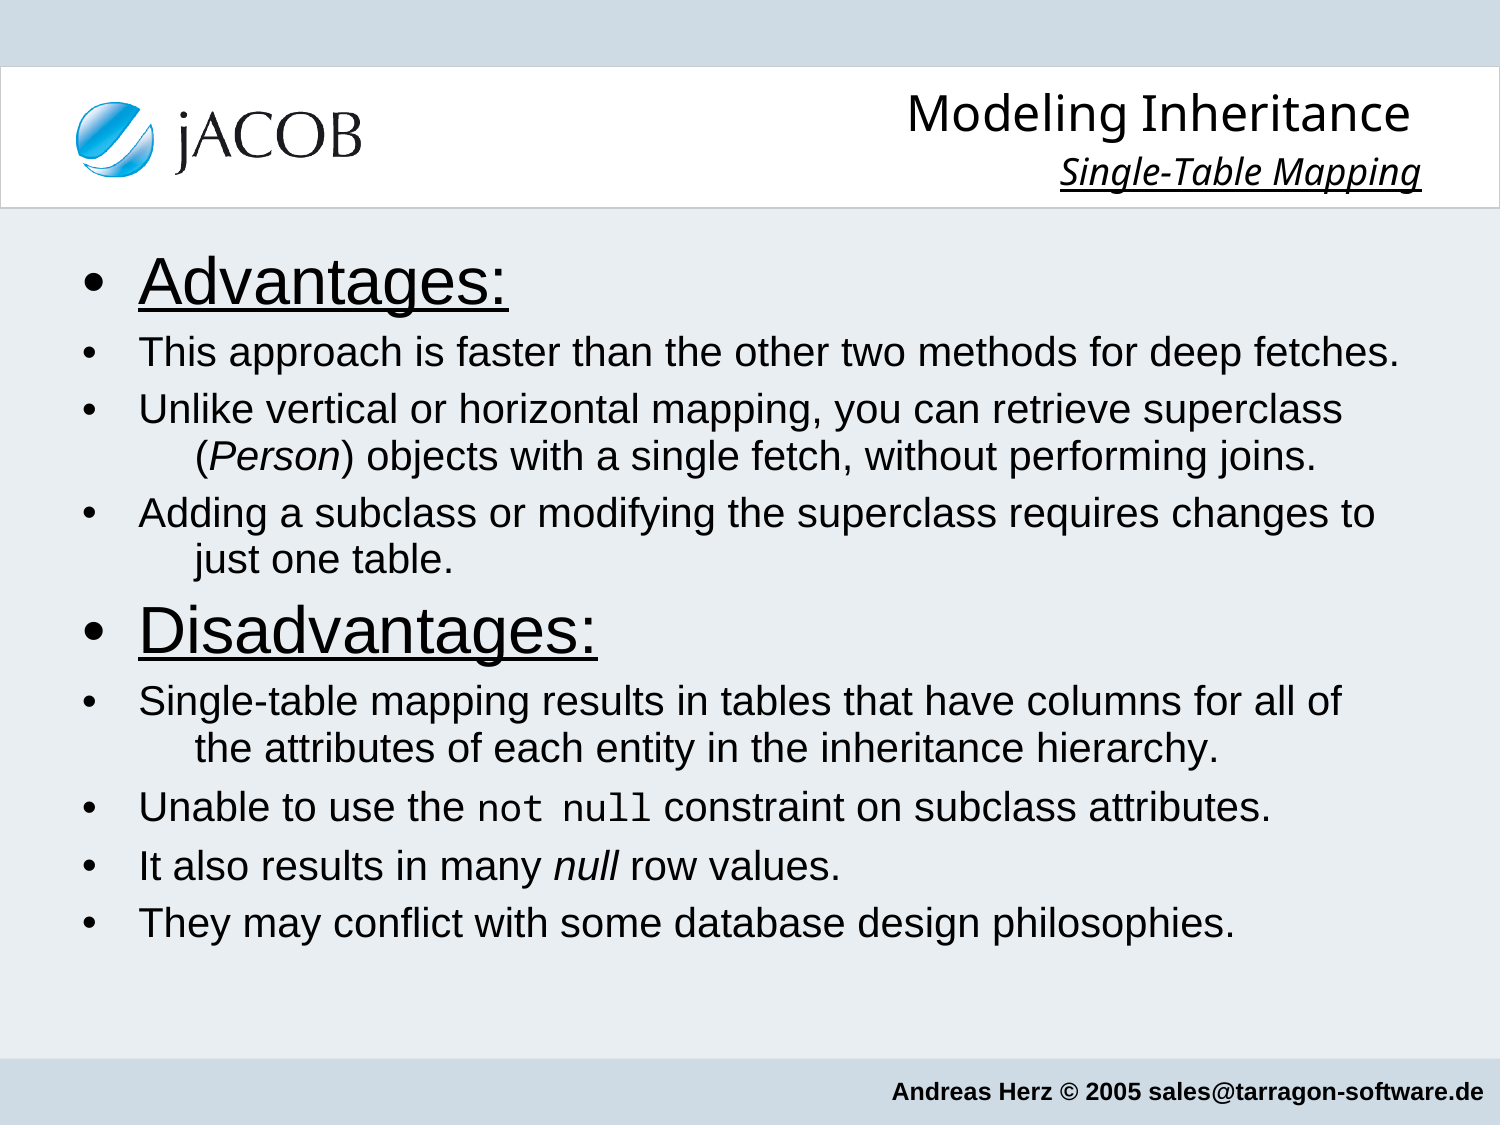

# Modeling Inheritance Single-Table Mapping
Advantages:
This approach is faster than the other two methods for deep fetches.
Unlike vertical or horizontal mapping, you can retrieve superclass (Person) objects with a single fetch, without performing joins.
Adding a subclass or modifying the superclass requires changes to just one table.
Disadvantages:
Single-table mapping results in tables that have columns for all of the attributes of each entity in the inheritance hierarchy.
Unable to use the not null constraint on subclass attributes.
It also results in many null row values.
They may conflict with some database design philosophies.
Andreas Herz © 2005 sales@tarragon-software.de